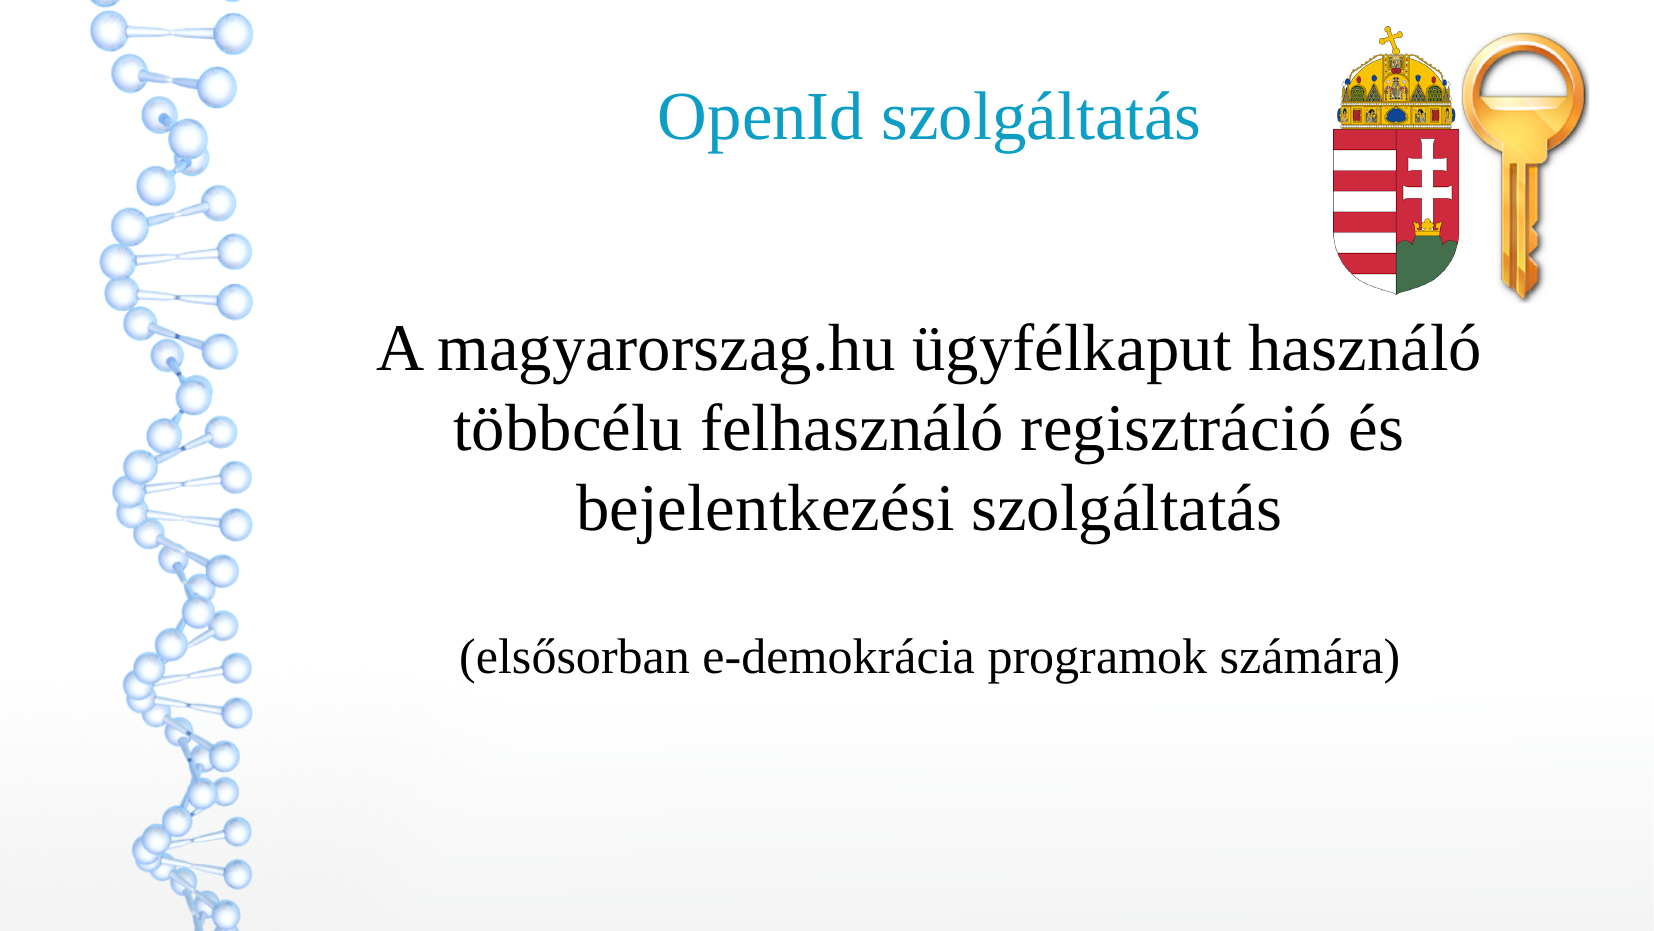

OpenId szolgáltatás
A magyarorszag.hu ügyfélkaput használó többcélu felhasználó regisztráció és bejelentkezési szolgáltatás
(elsősorban e-demokrácia programok számára)